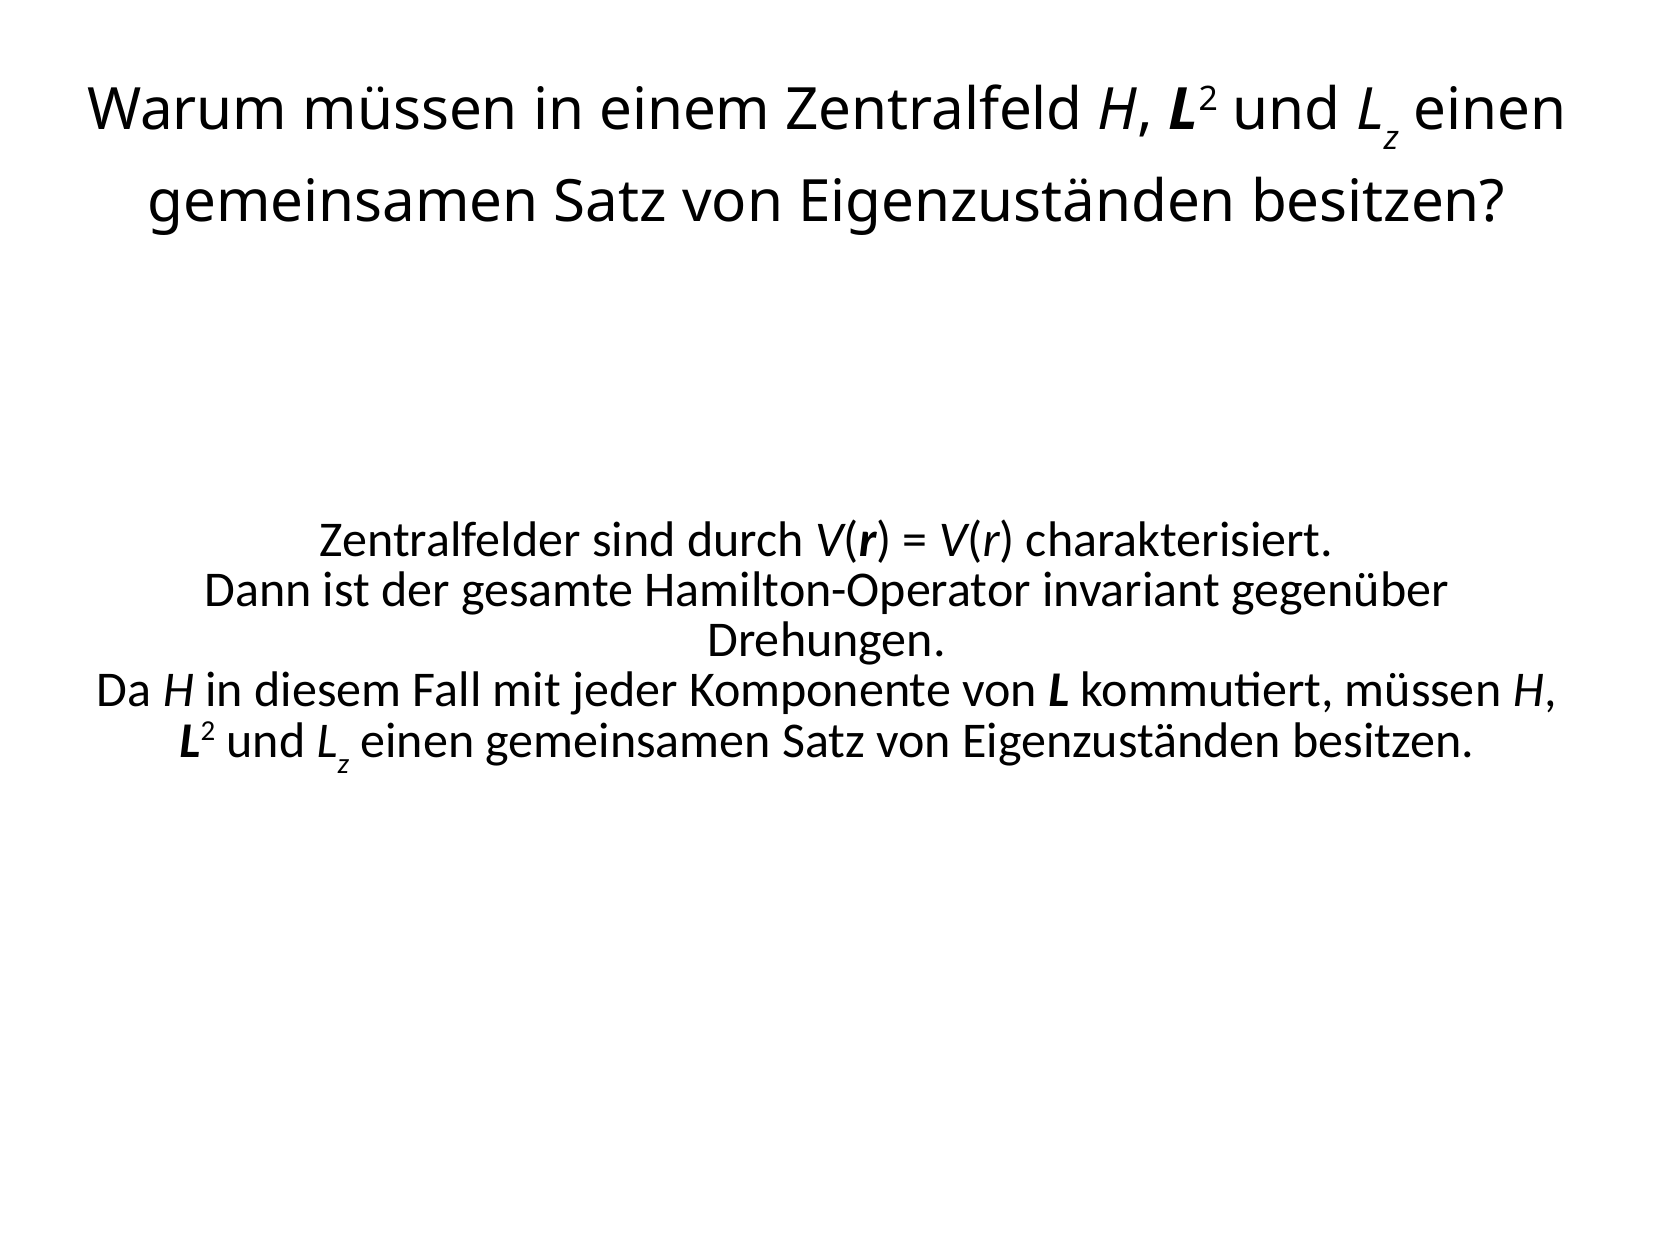

# Warum müssen in einem Zentralfeld H, L2 und Lz einen gemeinsamen Satz von Eigenzuständen besitzen?
Zentralfelder sind durch V(r) = V(r) charakterisiert.
Dann ist der gesamte Hamilton-Operator invariant gegenüber Drehungen.
Da H in diesem Fall mit jeder Komponente von L kommutiert, müssen H, L2 und Lz einen gemeinsamen Satz von Eigenzuständen besitzen.